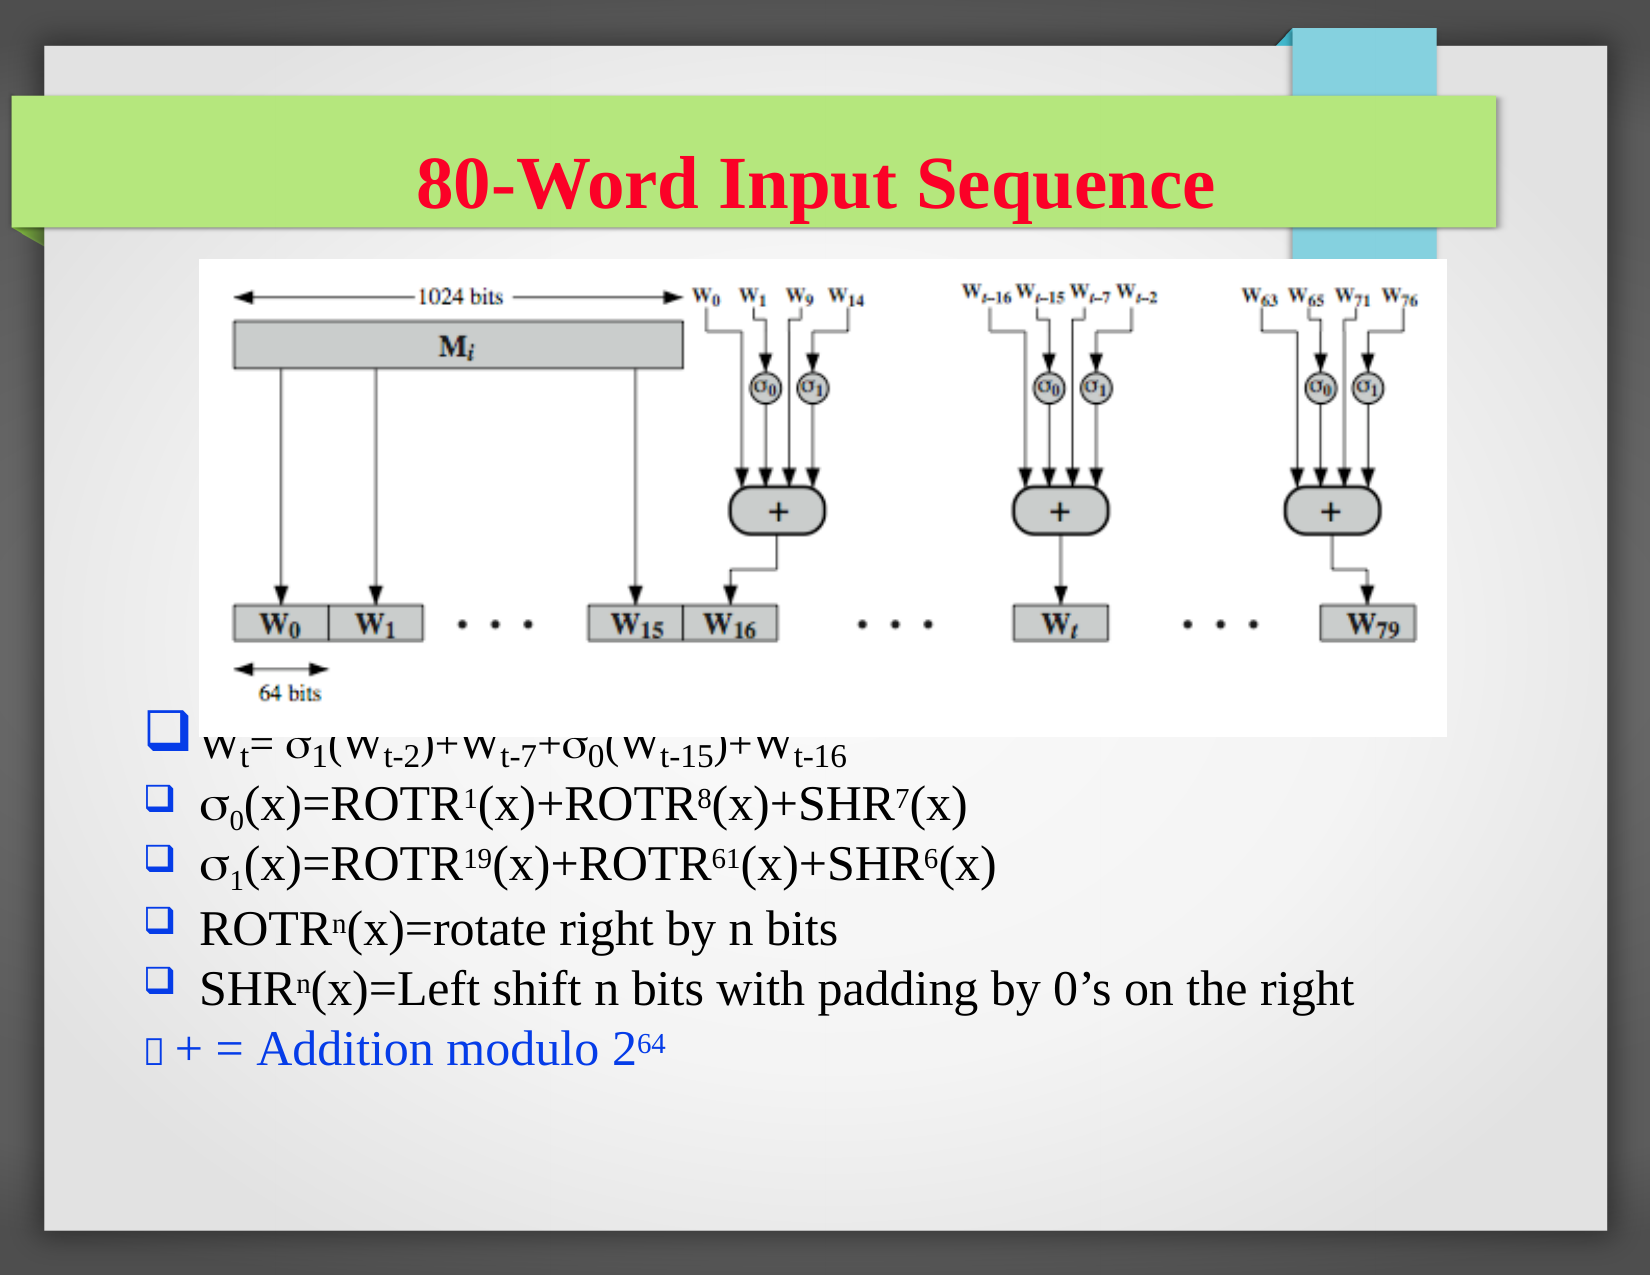

# 80-Word Input Sequence
Wt= 1(Wt-2)+Wt-7+0(Wt-15)+Wt-16
0(x)=ROTR1(x)+ROTR8(x)+SHR7(x)
1(x)=ROTR19(x)+ROTR61(x)+SHR6(x)
ROTRn(x)=rotate right by n bits
SHRn(x)=Left shift n bits with padding by 0’s on the right
 + = Addition modulo 264